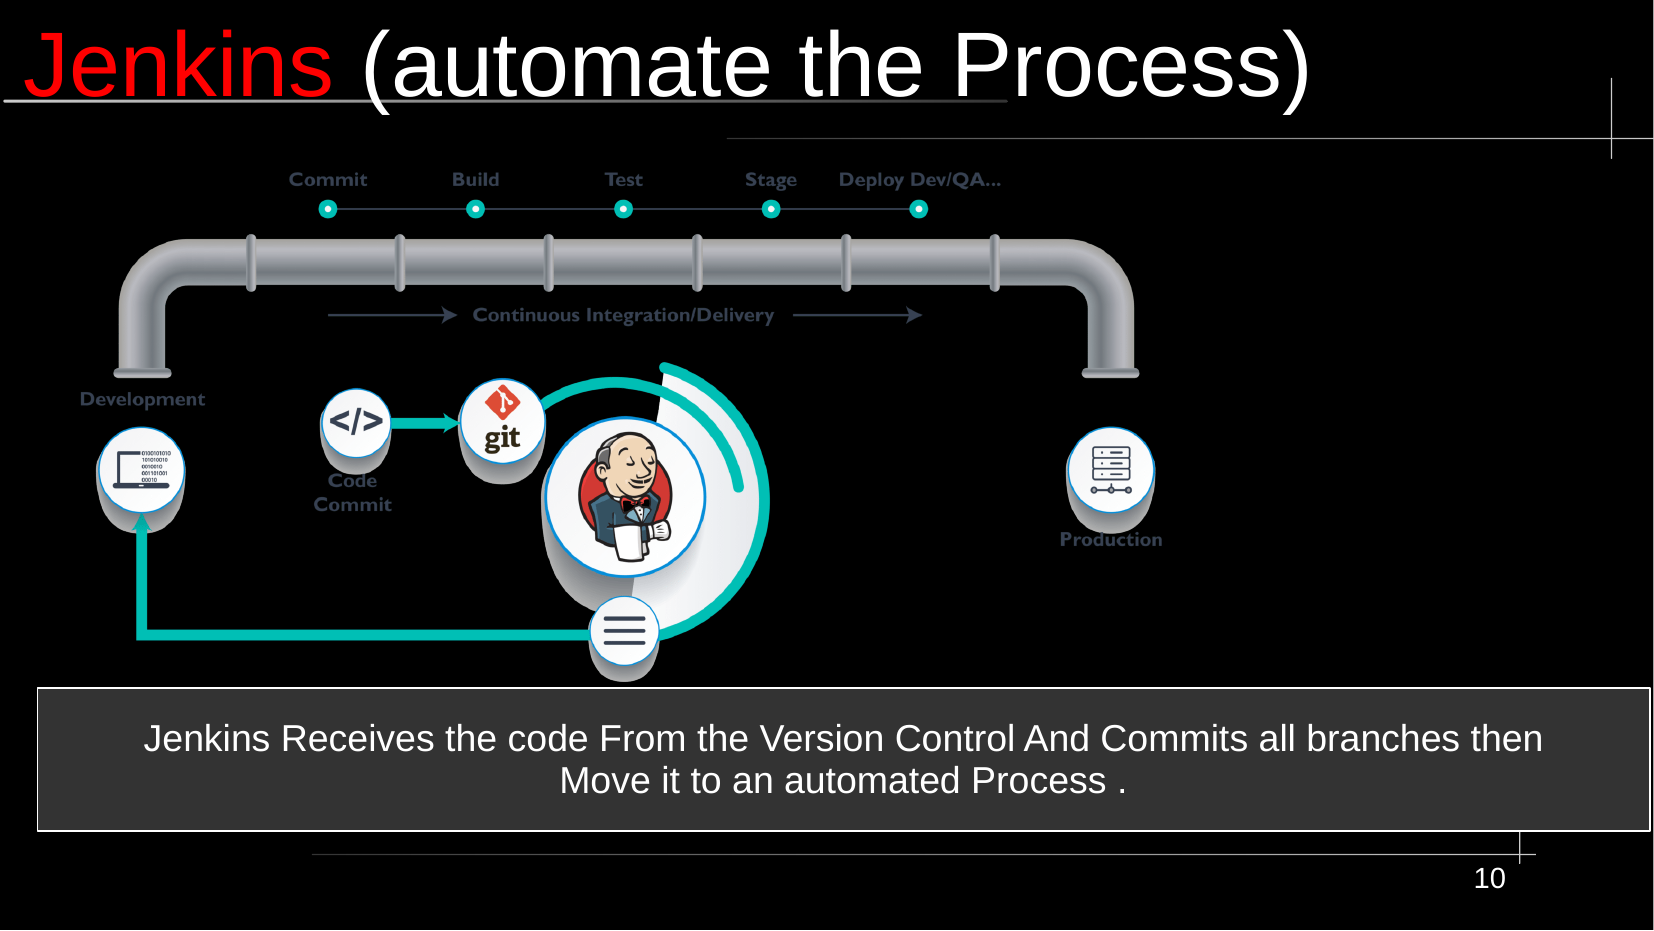

# Jenkins (automate the Process)
Jenkins Receives the code From the Version Control And Commits all branches then
Move it to an automated Process .
10